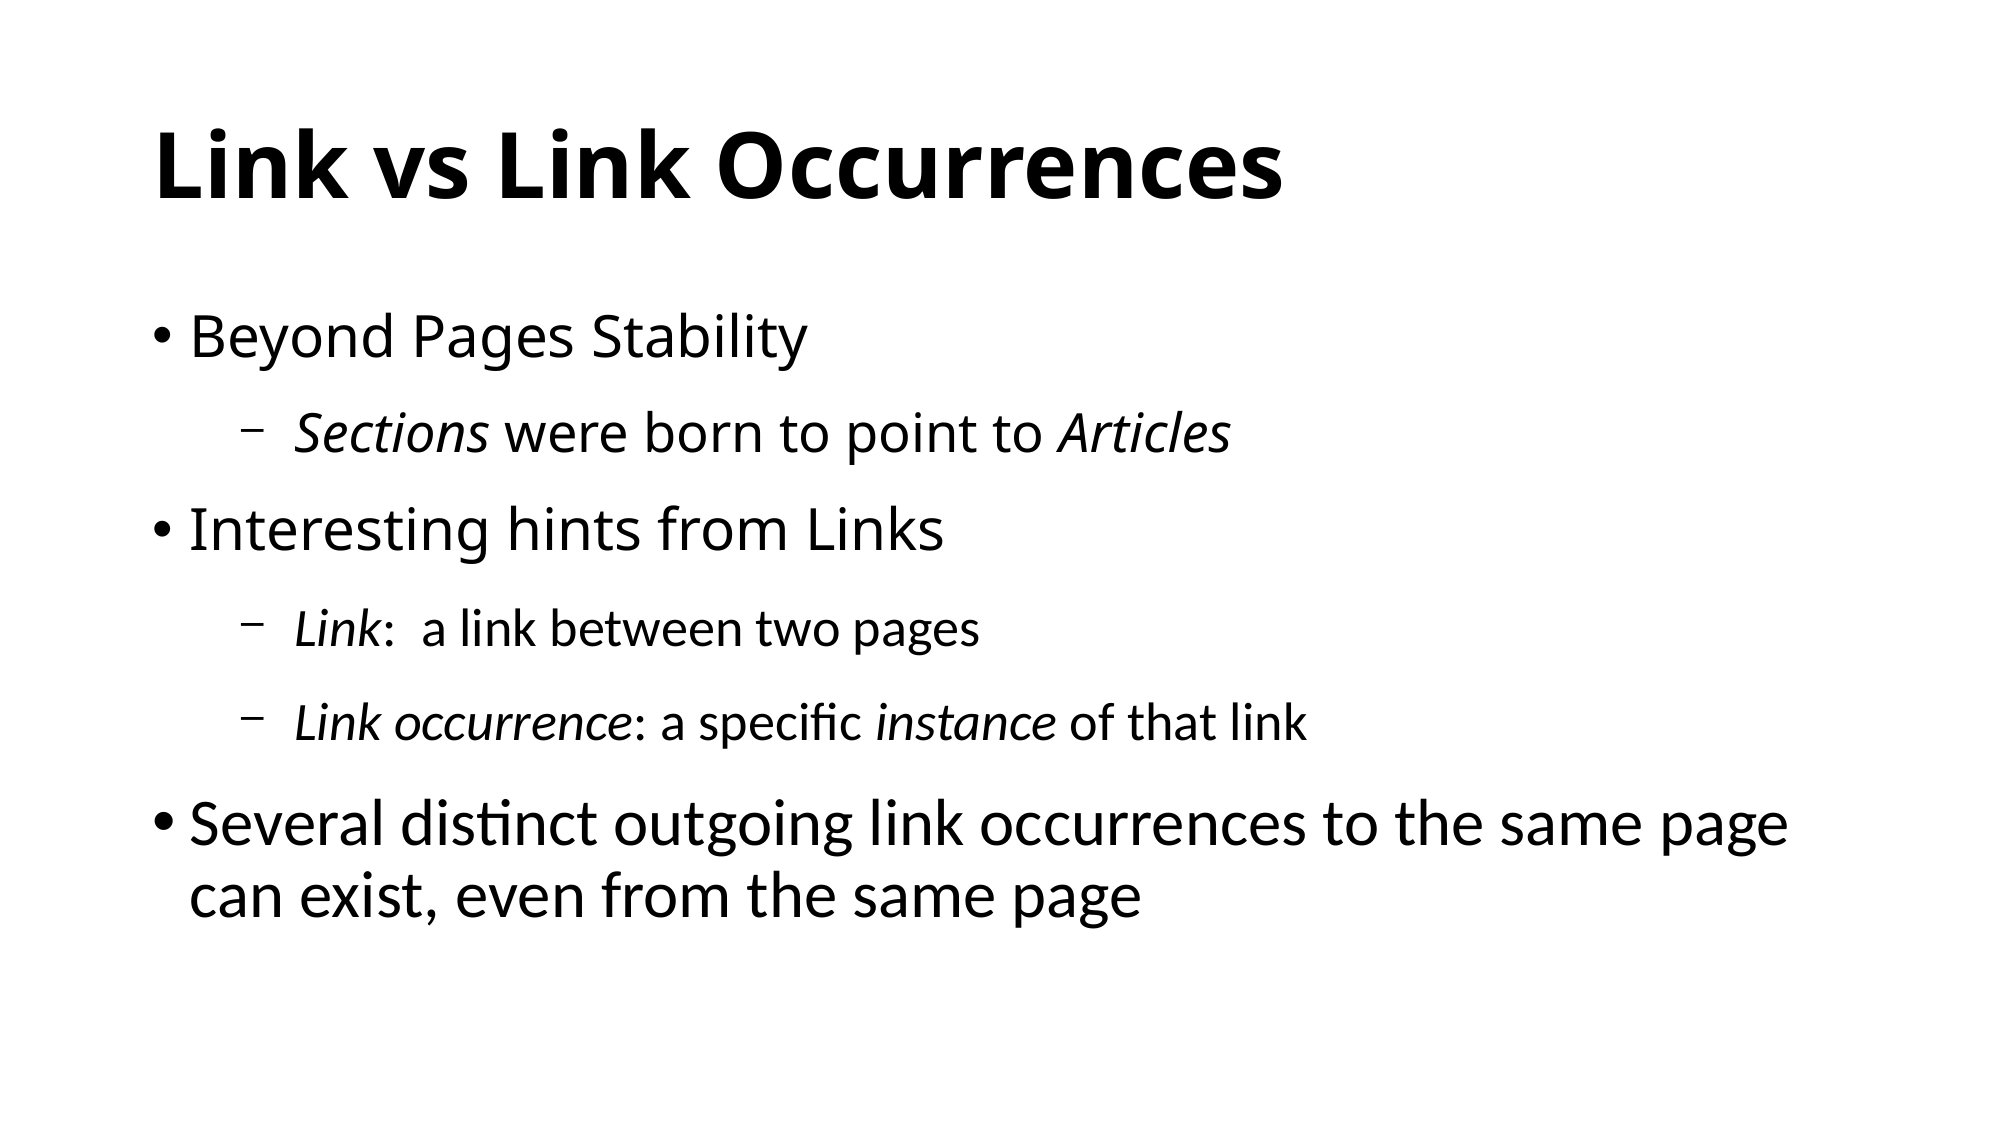

# Link vs Link Occurrences
Beyond Pages Stability
Sections were born to point to Articles
Interesting hints from Links
Link: a link between two pages
Link occurrence: a specific instance of that link
Several distinct outgoing link occurrences to the same page can exist, even from the same page